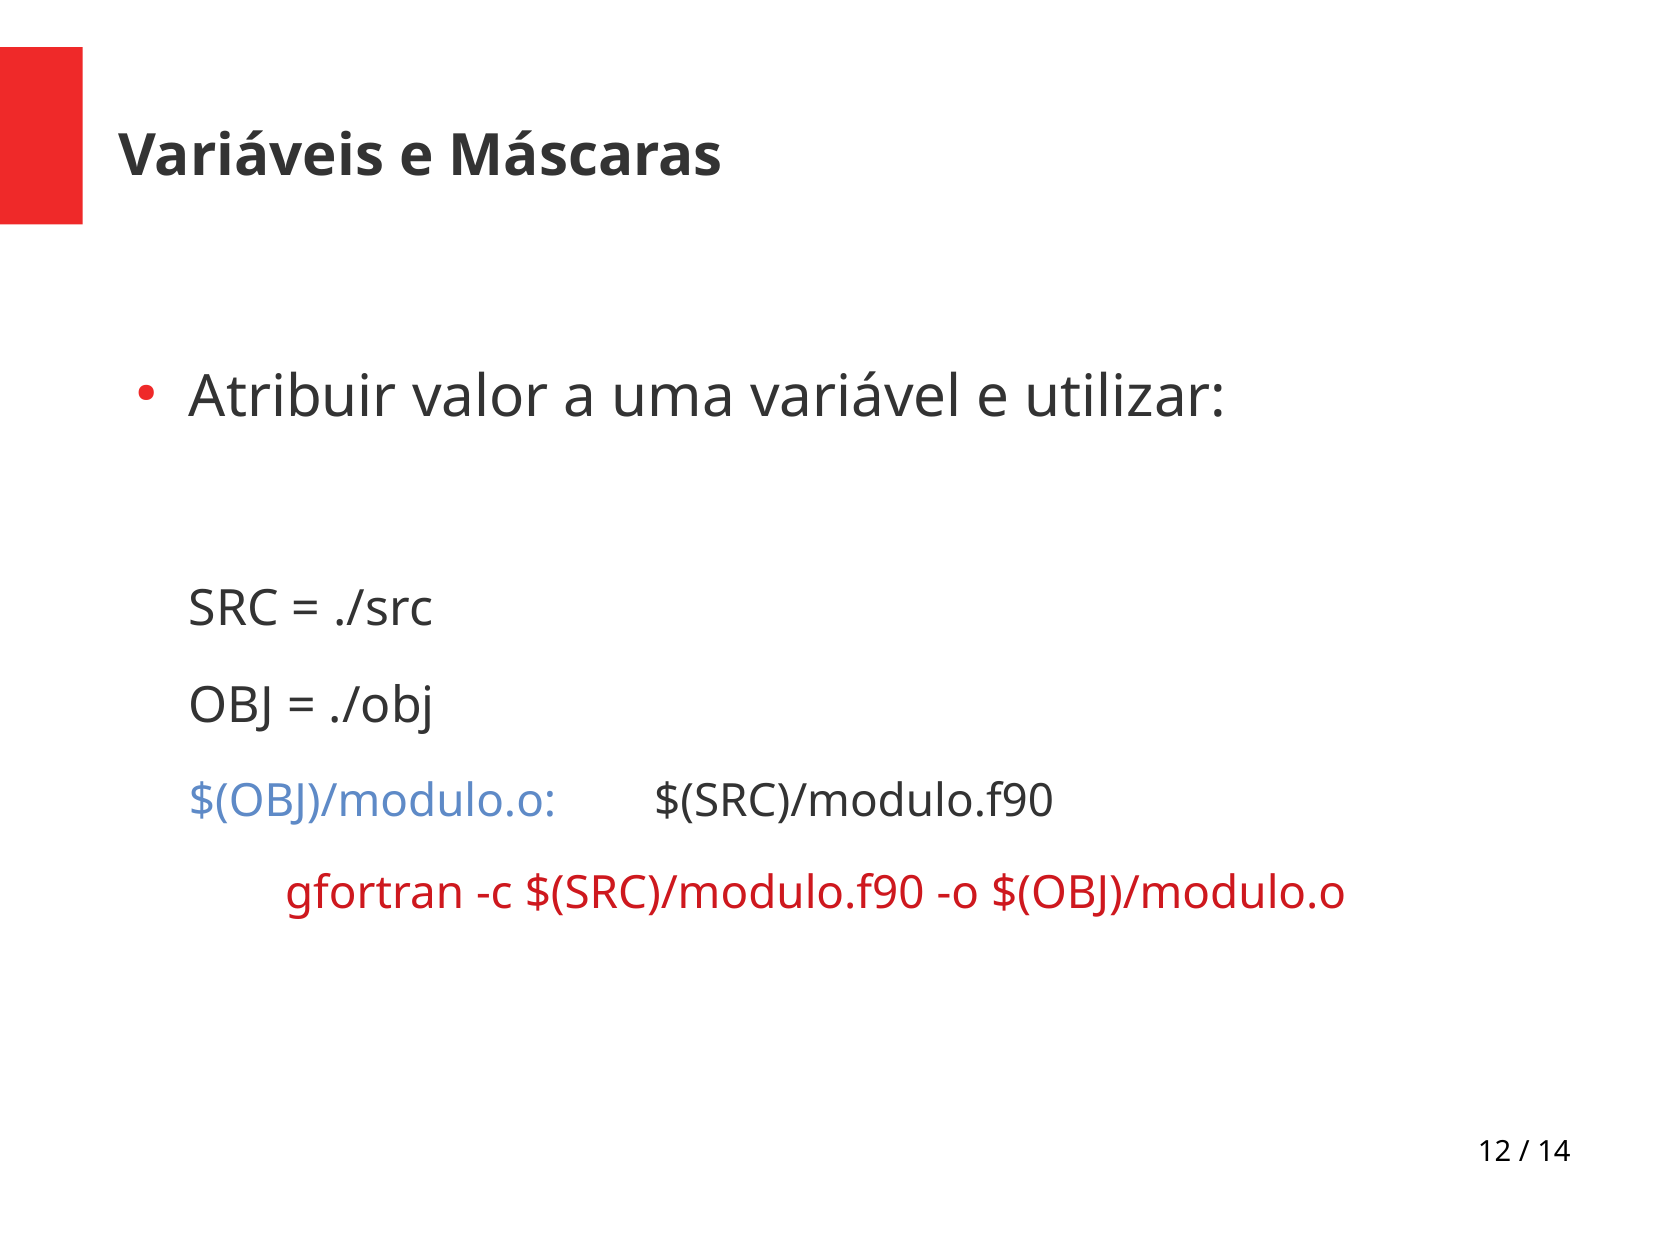

# Variáveis e Máscaras
Atribuir valor a uma variável e utilizar:
SRC = ./src
OBJ = ./obj
$(OBJ)/modulo.o:	 $(SRC)/modulo.f90
 gfortran -c $(SRC)/modulo.f90 -o $(OBJ)/modulo.o
12